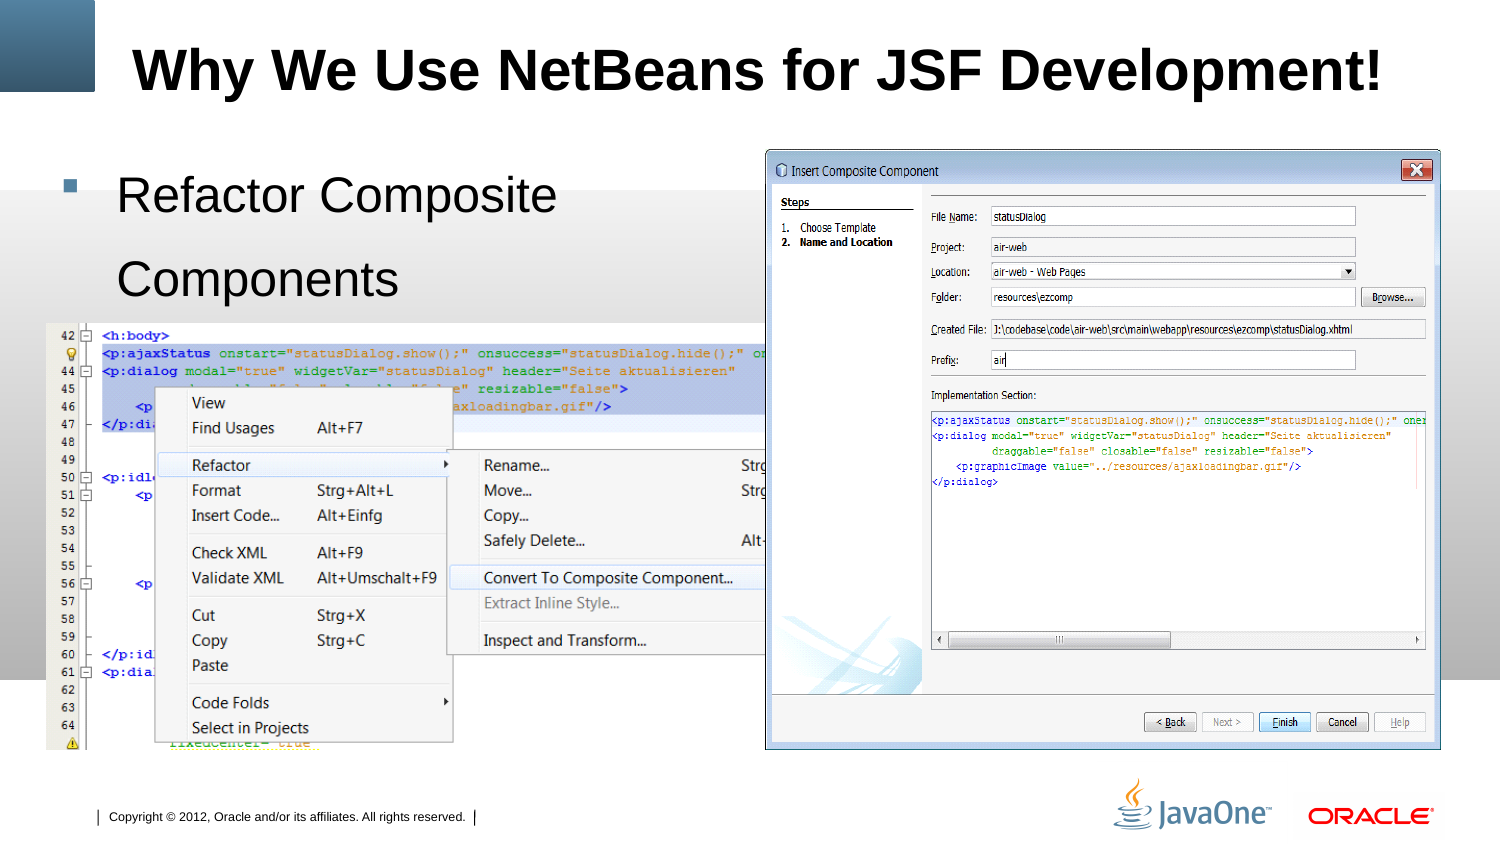

Why We Use NetBeans for JSF Development!
# Refactor Composite
Components